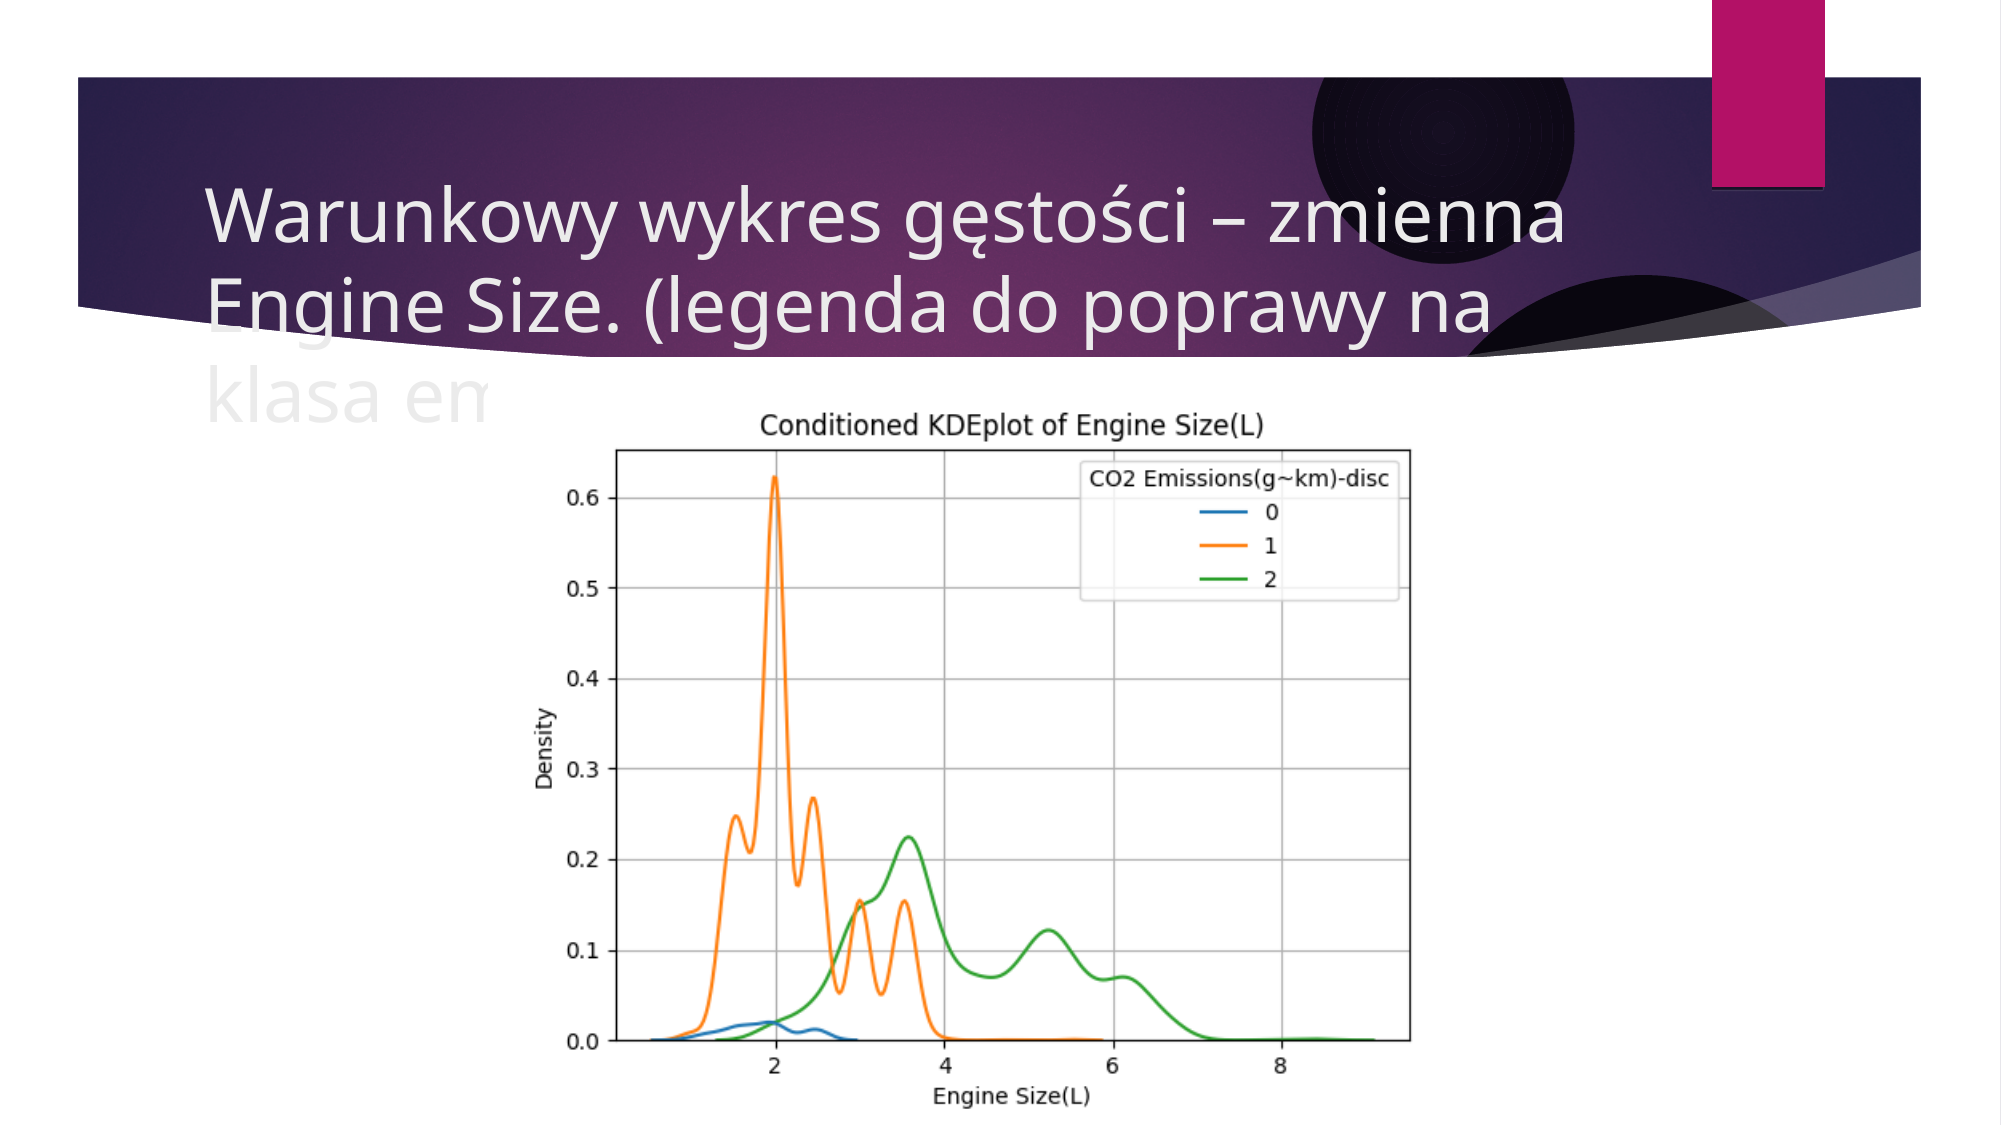

# Warunkowy wykres gęstości – zmienna Engine Size. (legenda do poprawy na klasa emisyjności)